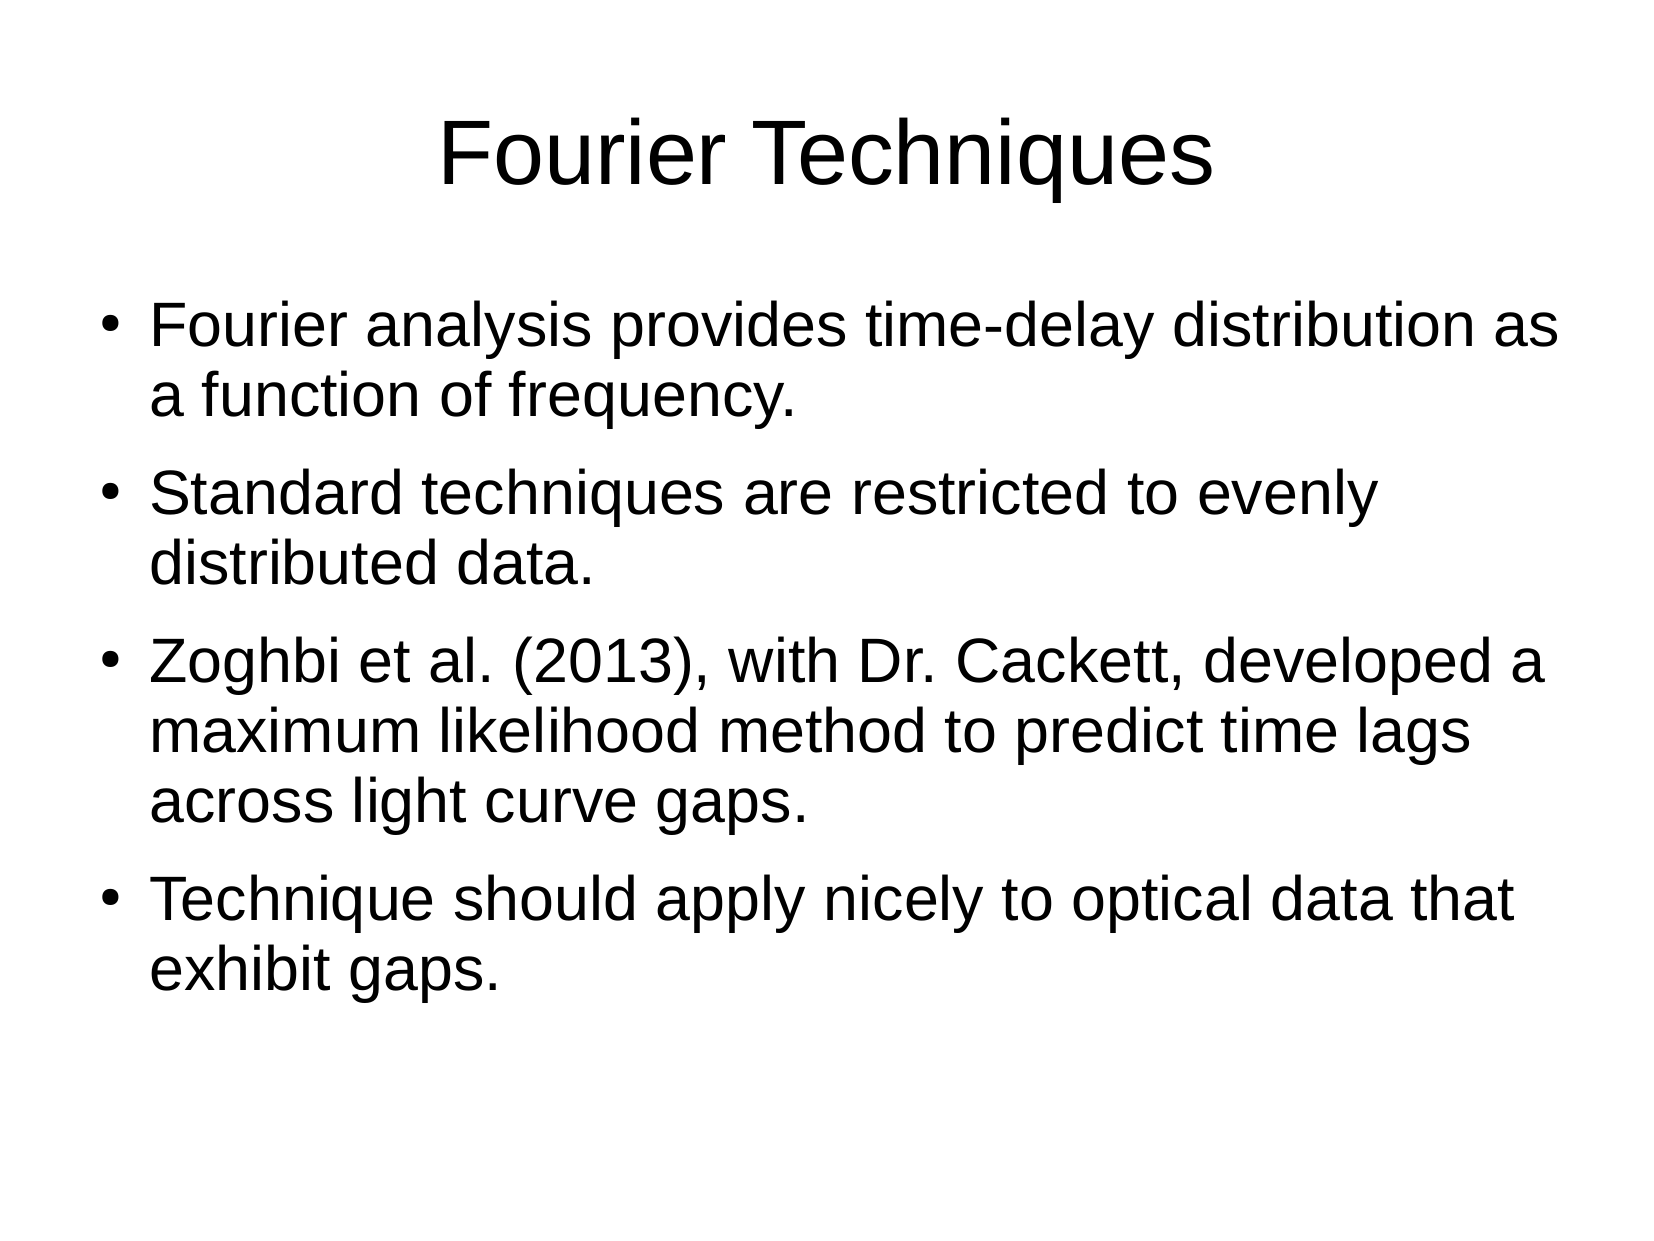

# Fourier Techniques
Fourier analysis provides time-delay distribution as a function of frequency.
Standard techniques are restricted to evenly distributed data.
Zoghbi et al. (2013), with Dr. Cackett, developed a maximum likelihood method to predict time lags across light curve gaps.
Technique should apply nicely to optical data that exhibit gaps.